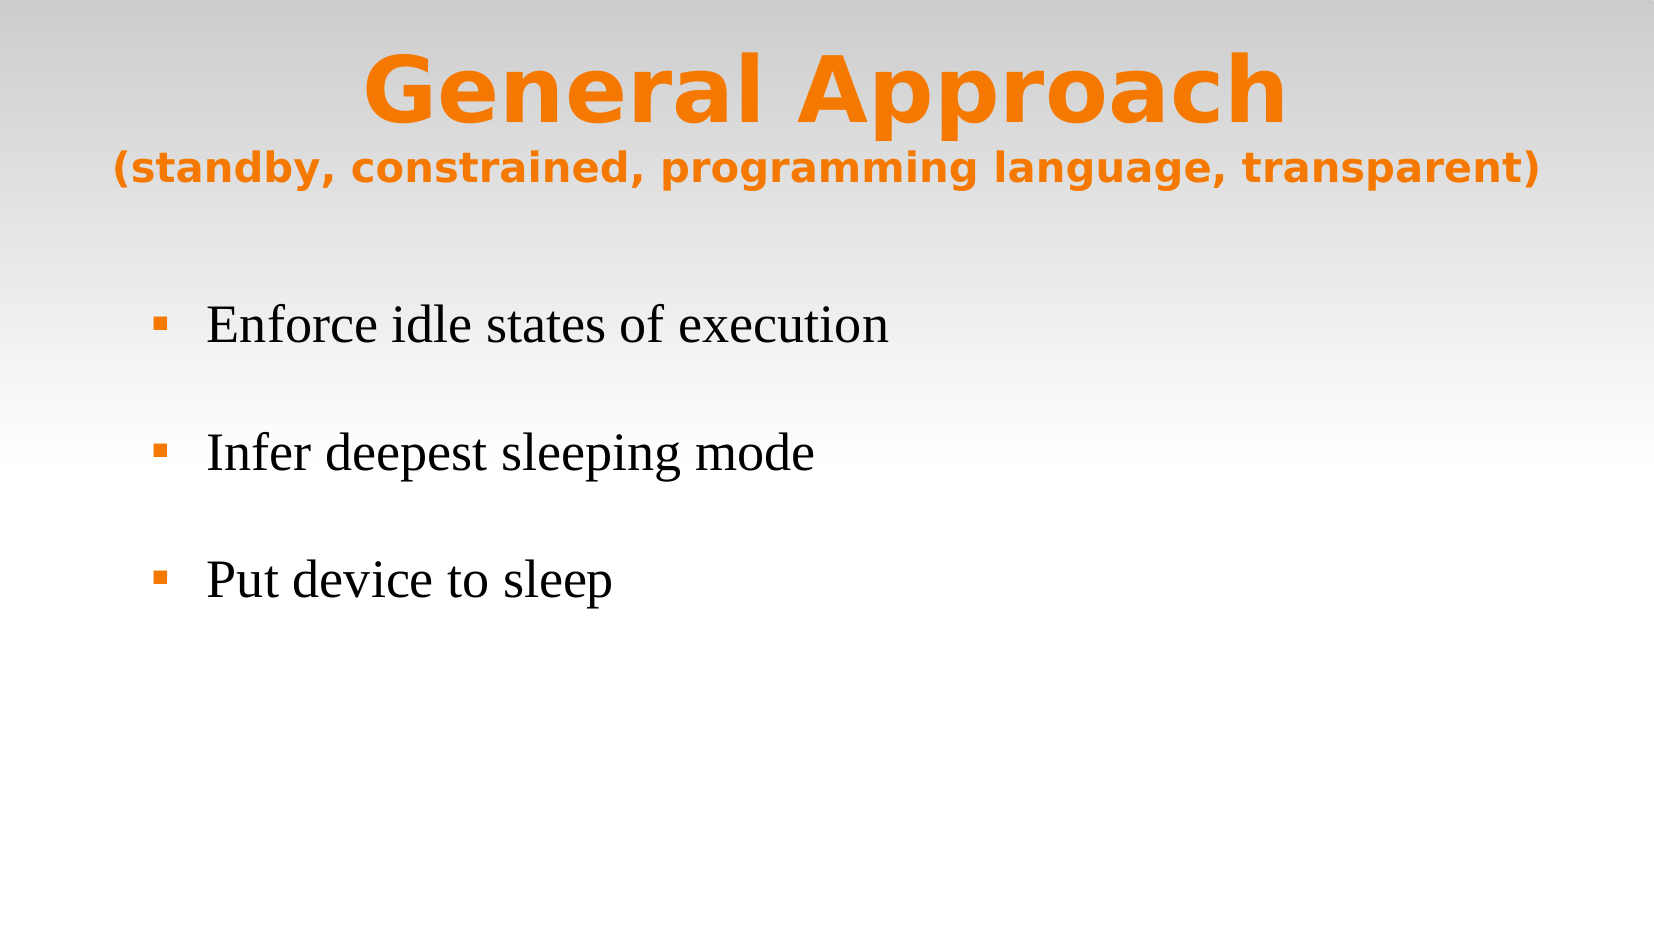

# General Approach (standby, constrained, programming language, transparent)
Enforce idle states of execution
Infer deepest sleeping mode
Put device to sleep